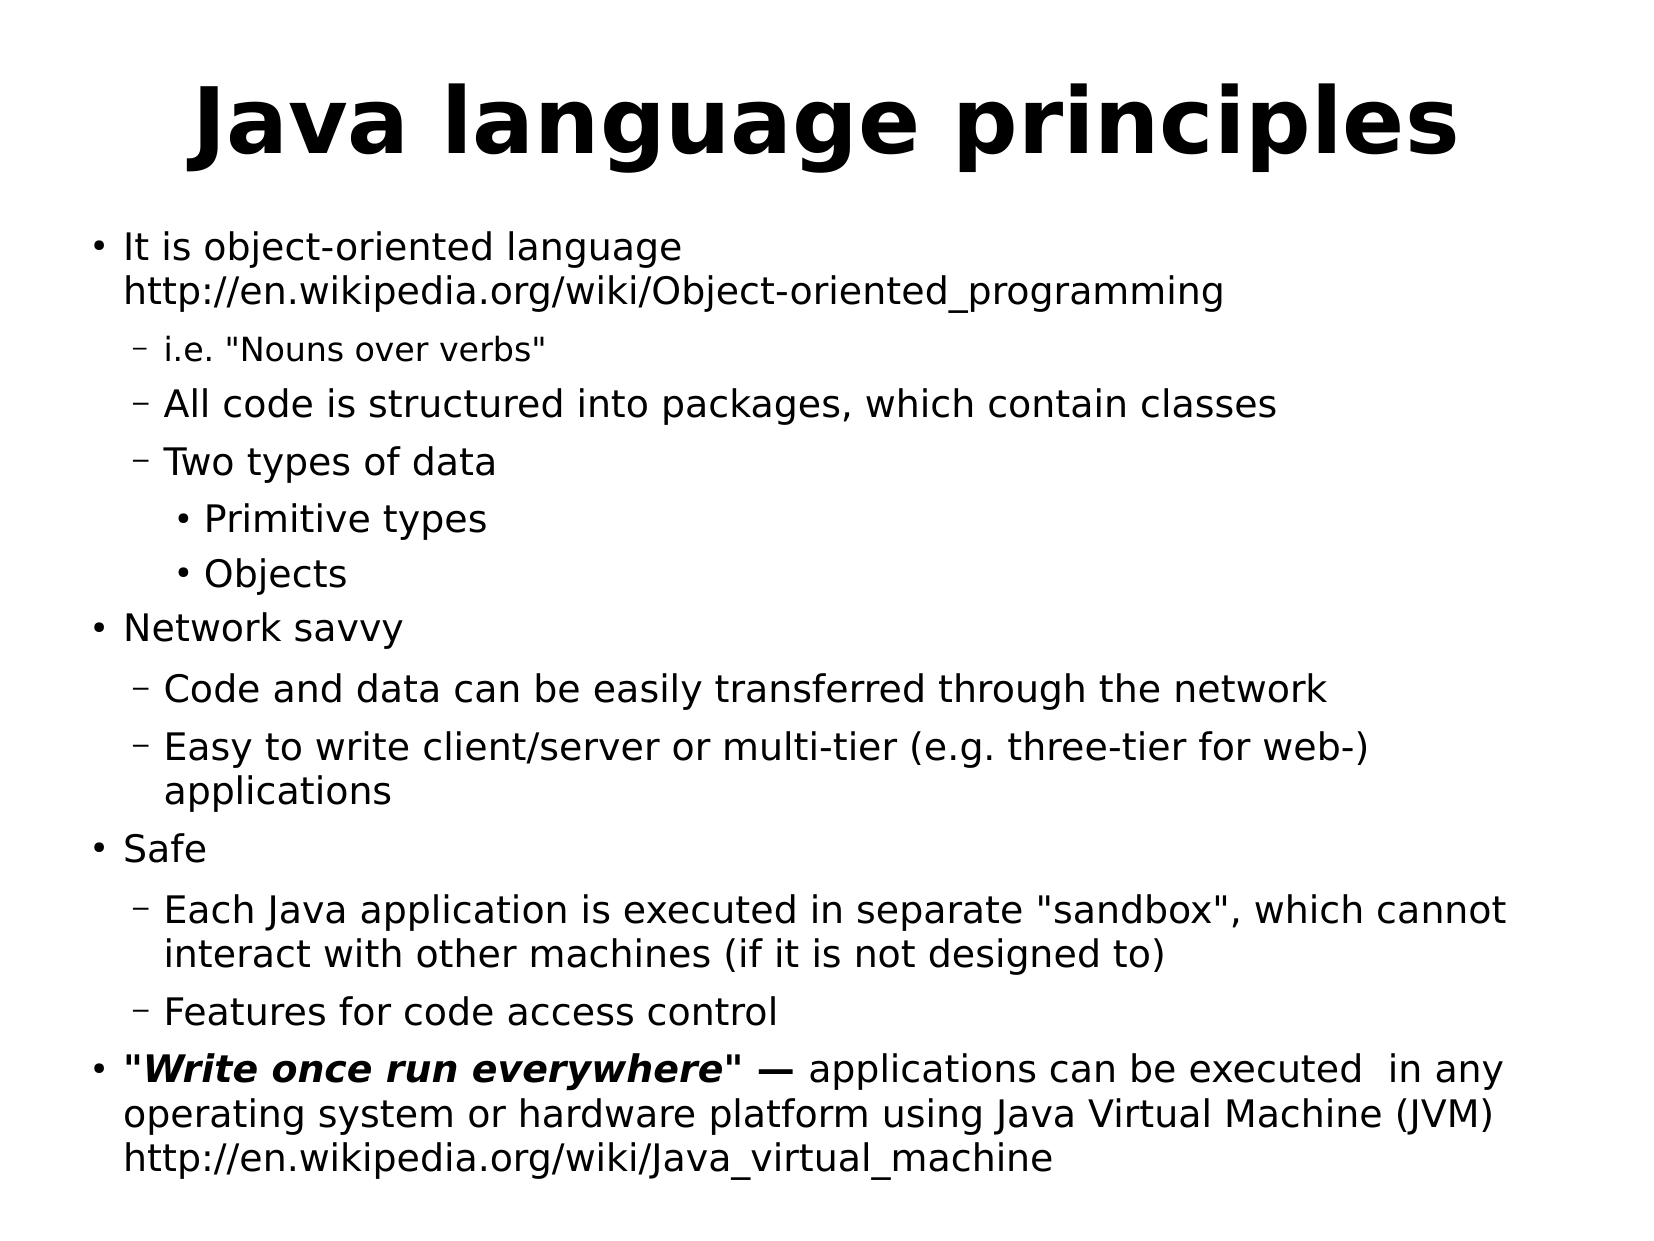

# Java language principles
It is object-oriented language
http://en.wikipedia.org/wiki/Object-oriented_programming
i.e. "Nouns over verbs"
All code is structured into packages, which contain classes
Two types of data
Primitive types
Objects
Network savvy
Code and data can be easily transferred through the network
Easy to write client/server or multi-tier (e.g. three-tier for web-) applications
Safe
Each Java application is executed in separate "sandbox", which cannot interact with other machines (if it is not designed to)
Features for code access control
"Write once run everywhere" — applications can be executed in any operating system or hardware platform using Java Virtual Machine (JVM) http://en.wikipedia.org/wiki/Java_virtual_machine